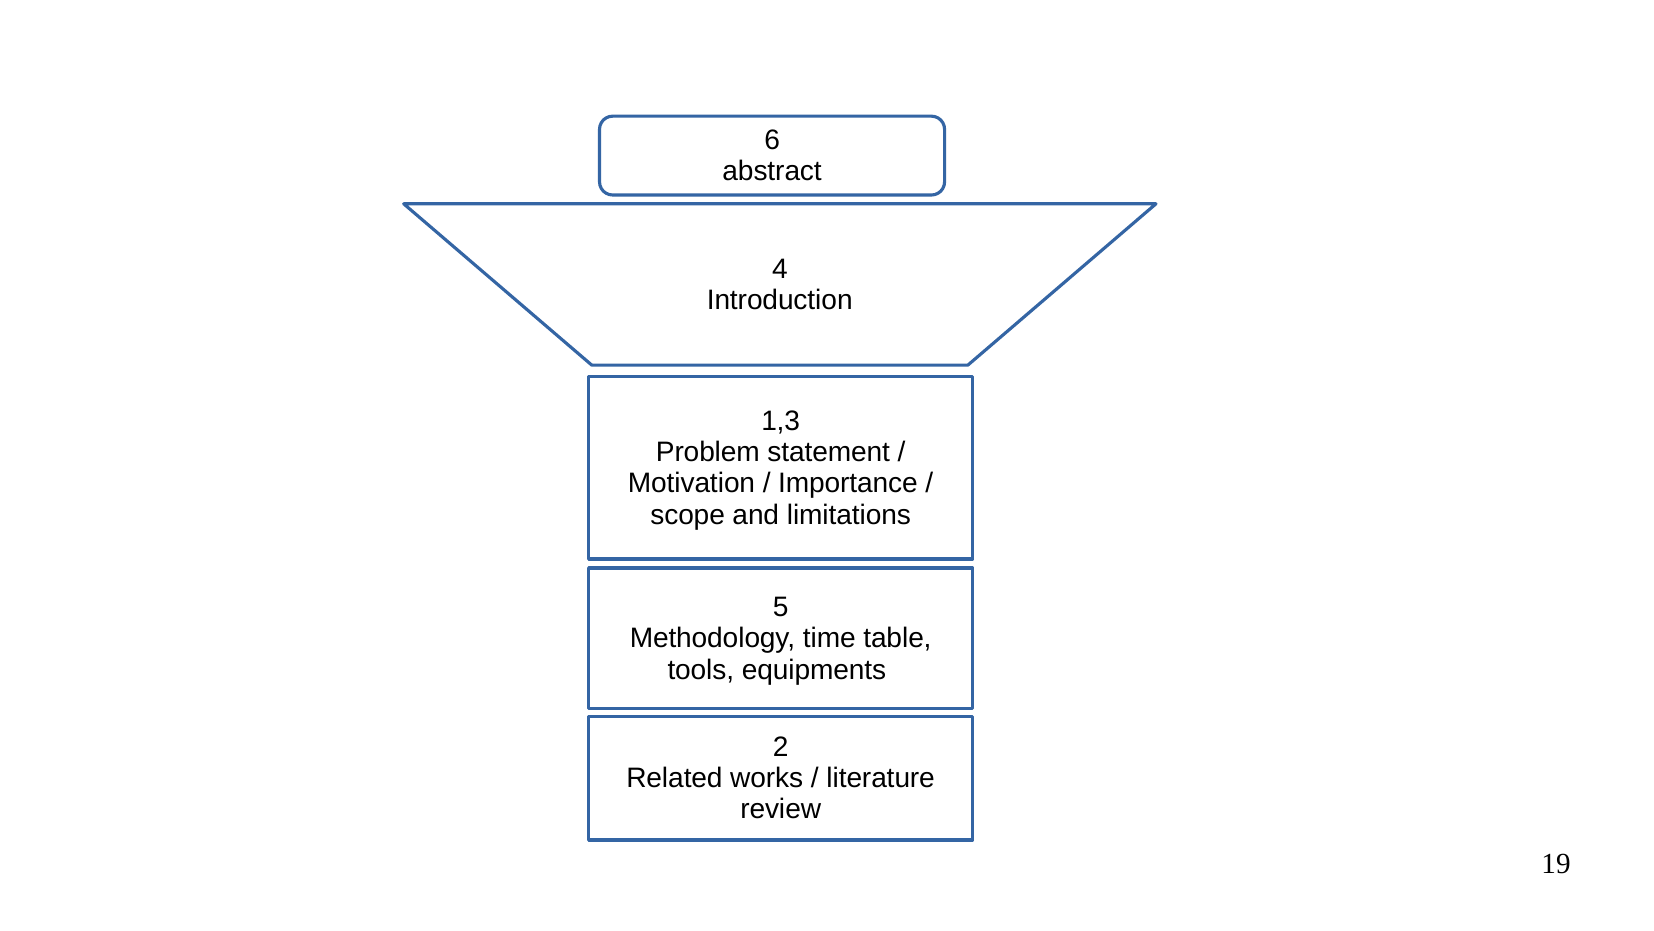

6
abstract
4
Introduction
1,3
Problem statement / Motivation / Importance / scope and limitations
5
Methodology, time table, tools, equipments
2
Related works / literature review
19